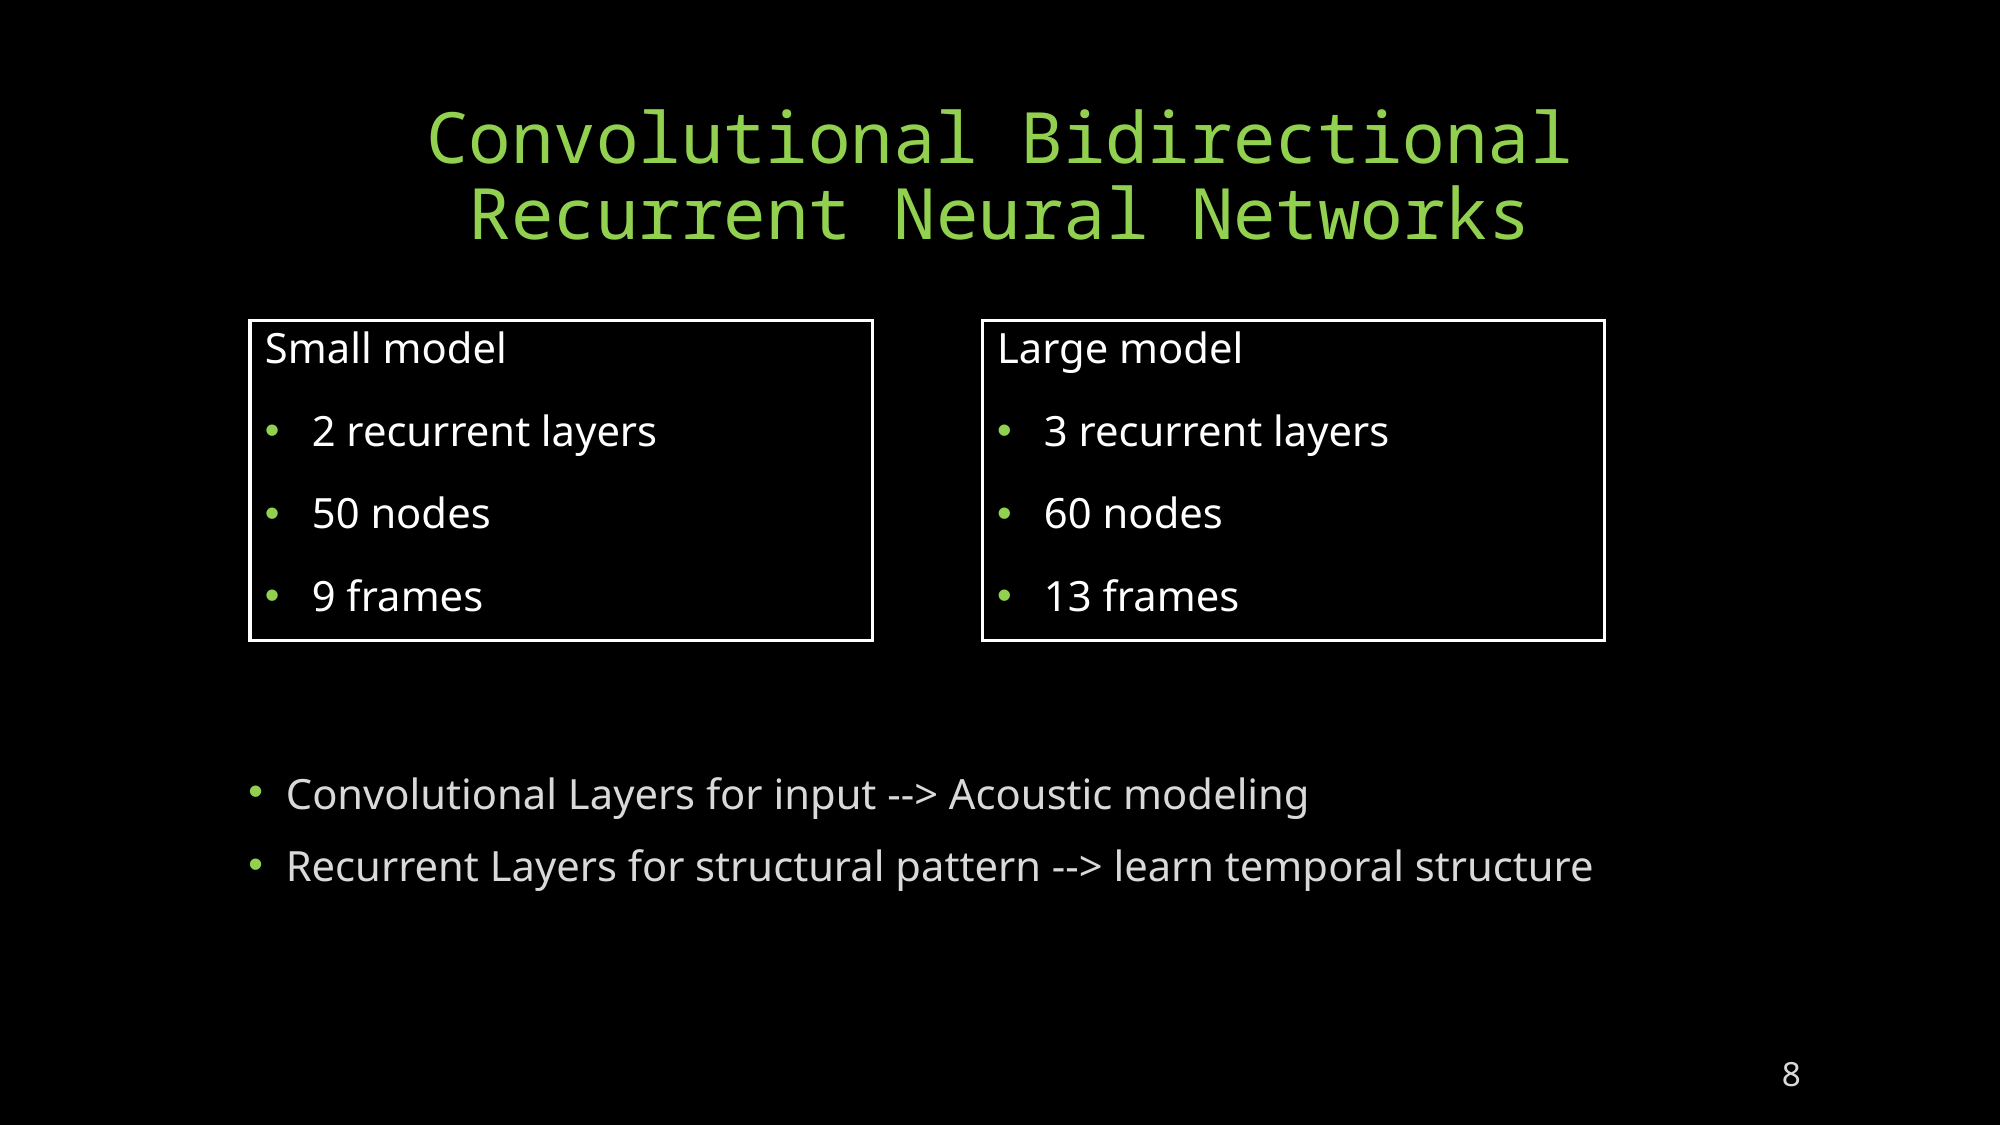

# Convolutional Bidirectional Recurrent Neural Networks
Small model
2 recurrent layers
50 nodes
9 frames
Large model
3 recurrent layers
60 nodes
13 frames
Convolutional Layers for input --> Acoustic modeling
Recurrent Layers for structural pattern --> learn temporal structure